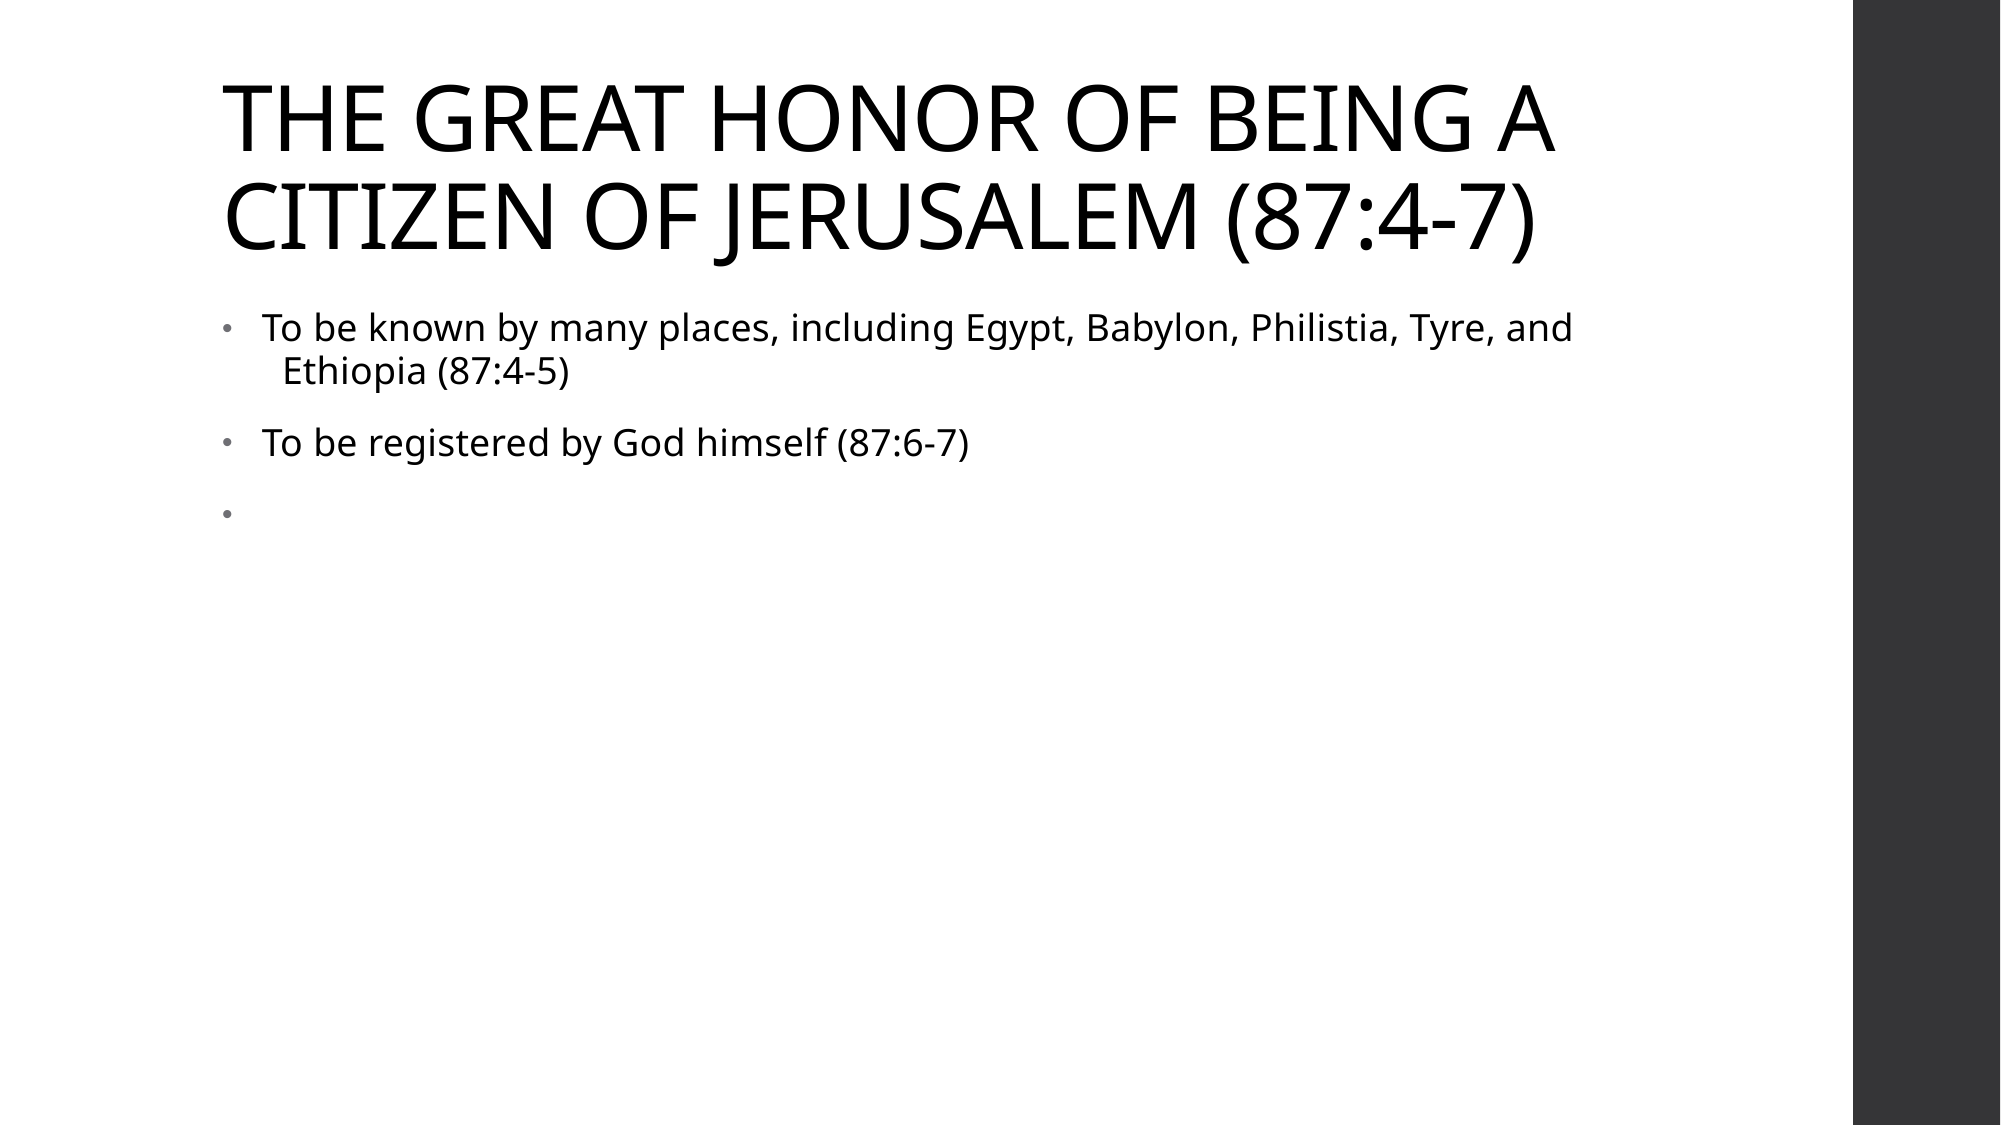

# THE GREAT HONOR OF BEING A CITIZEN OF JERUSALEM (87:4-7)
 To be known by many places, including Egypt, Babylon, Philistia, Tyre, and Ethiopia (87:4-5)
 To be registered by God himself (87:6-7)